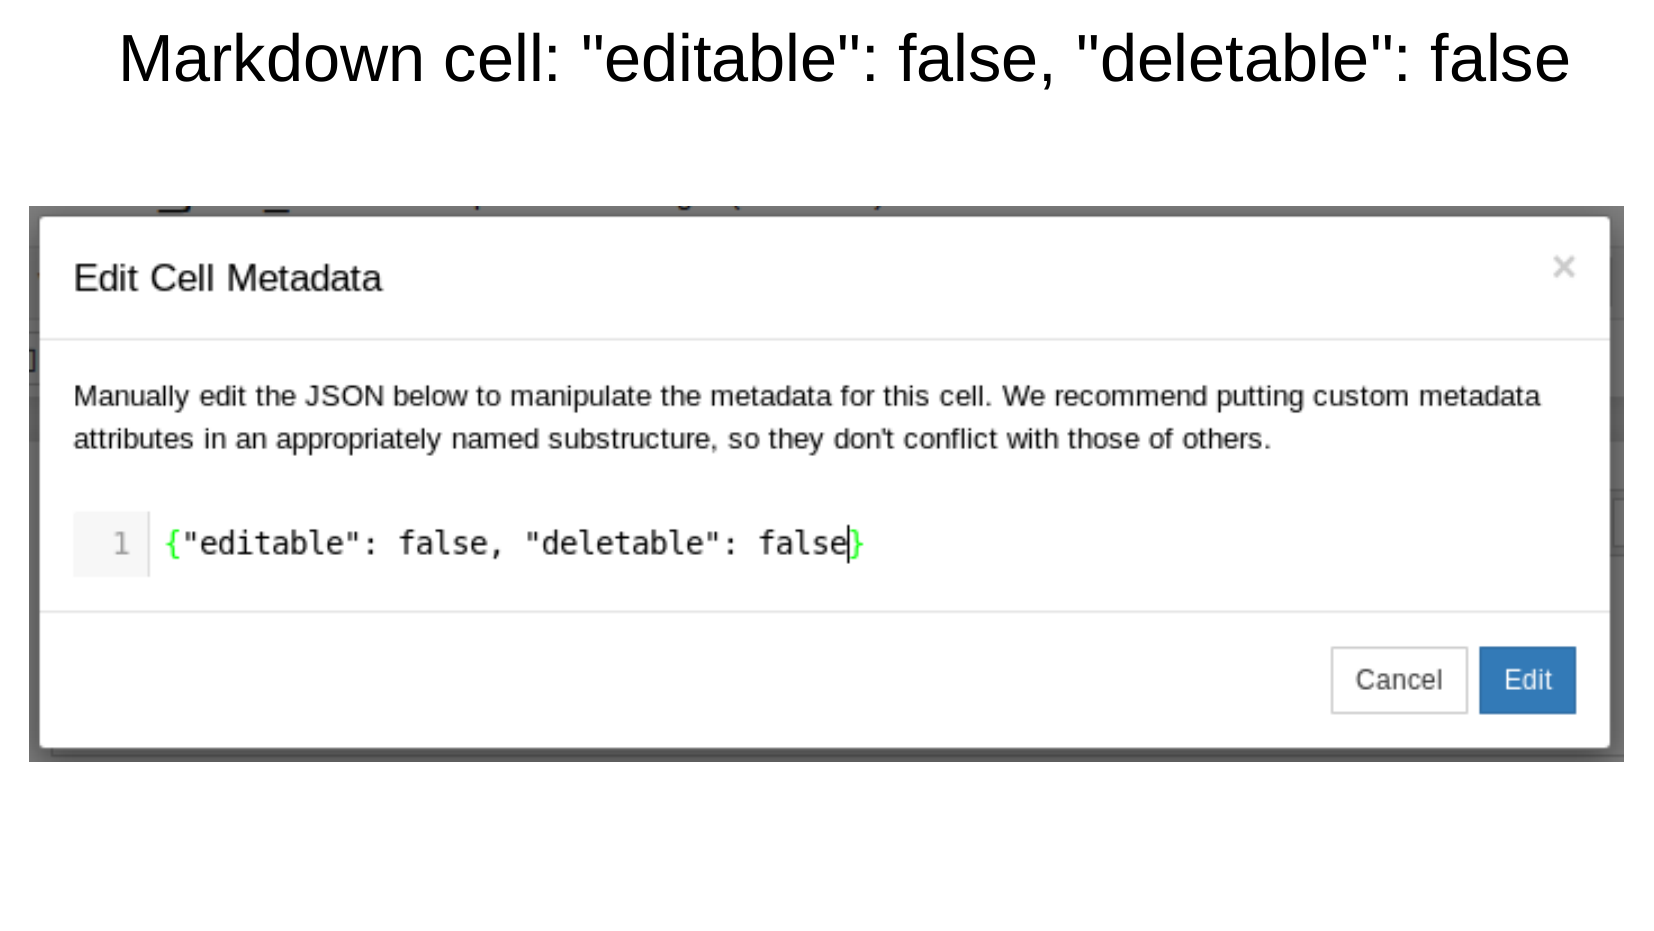

# Markdown cell: "editable": false, "deletable": false